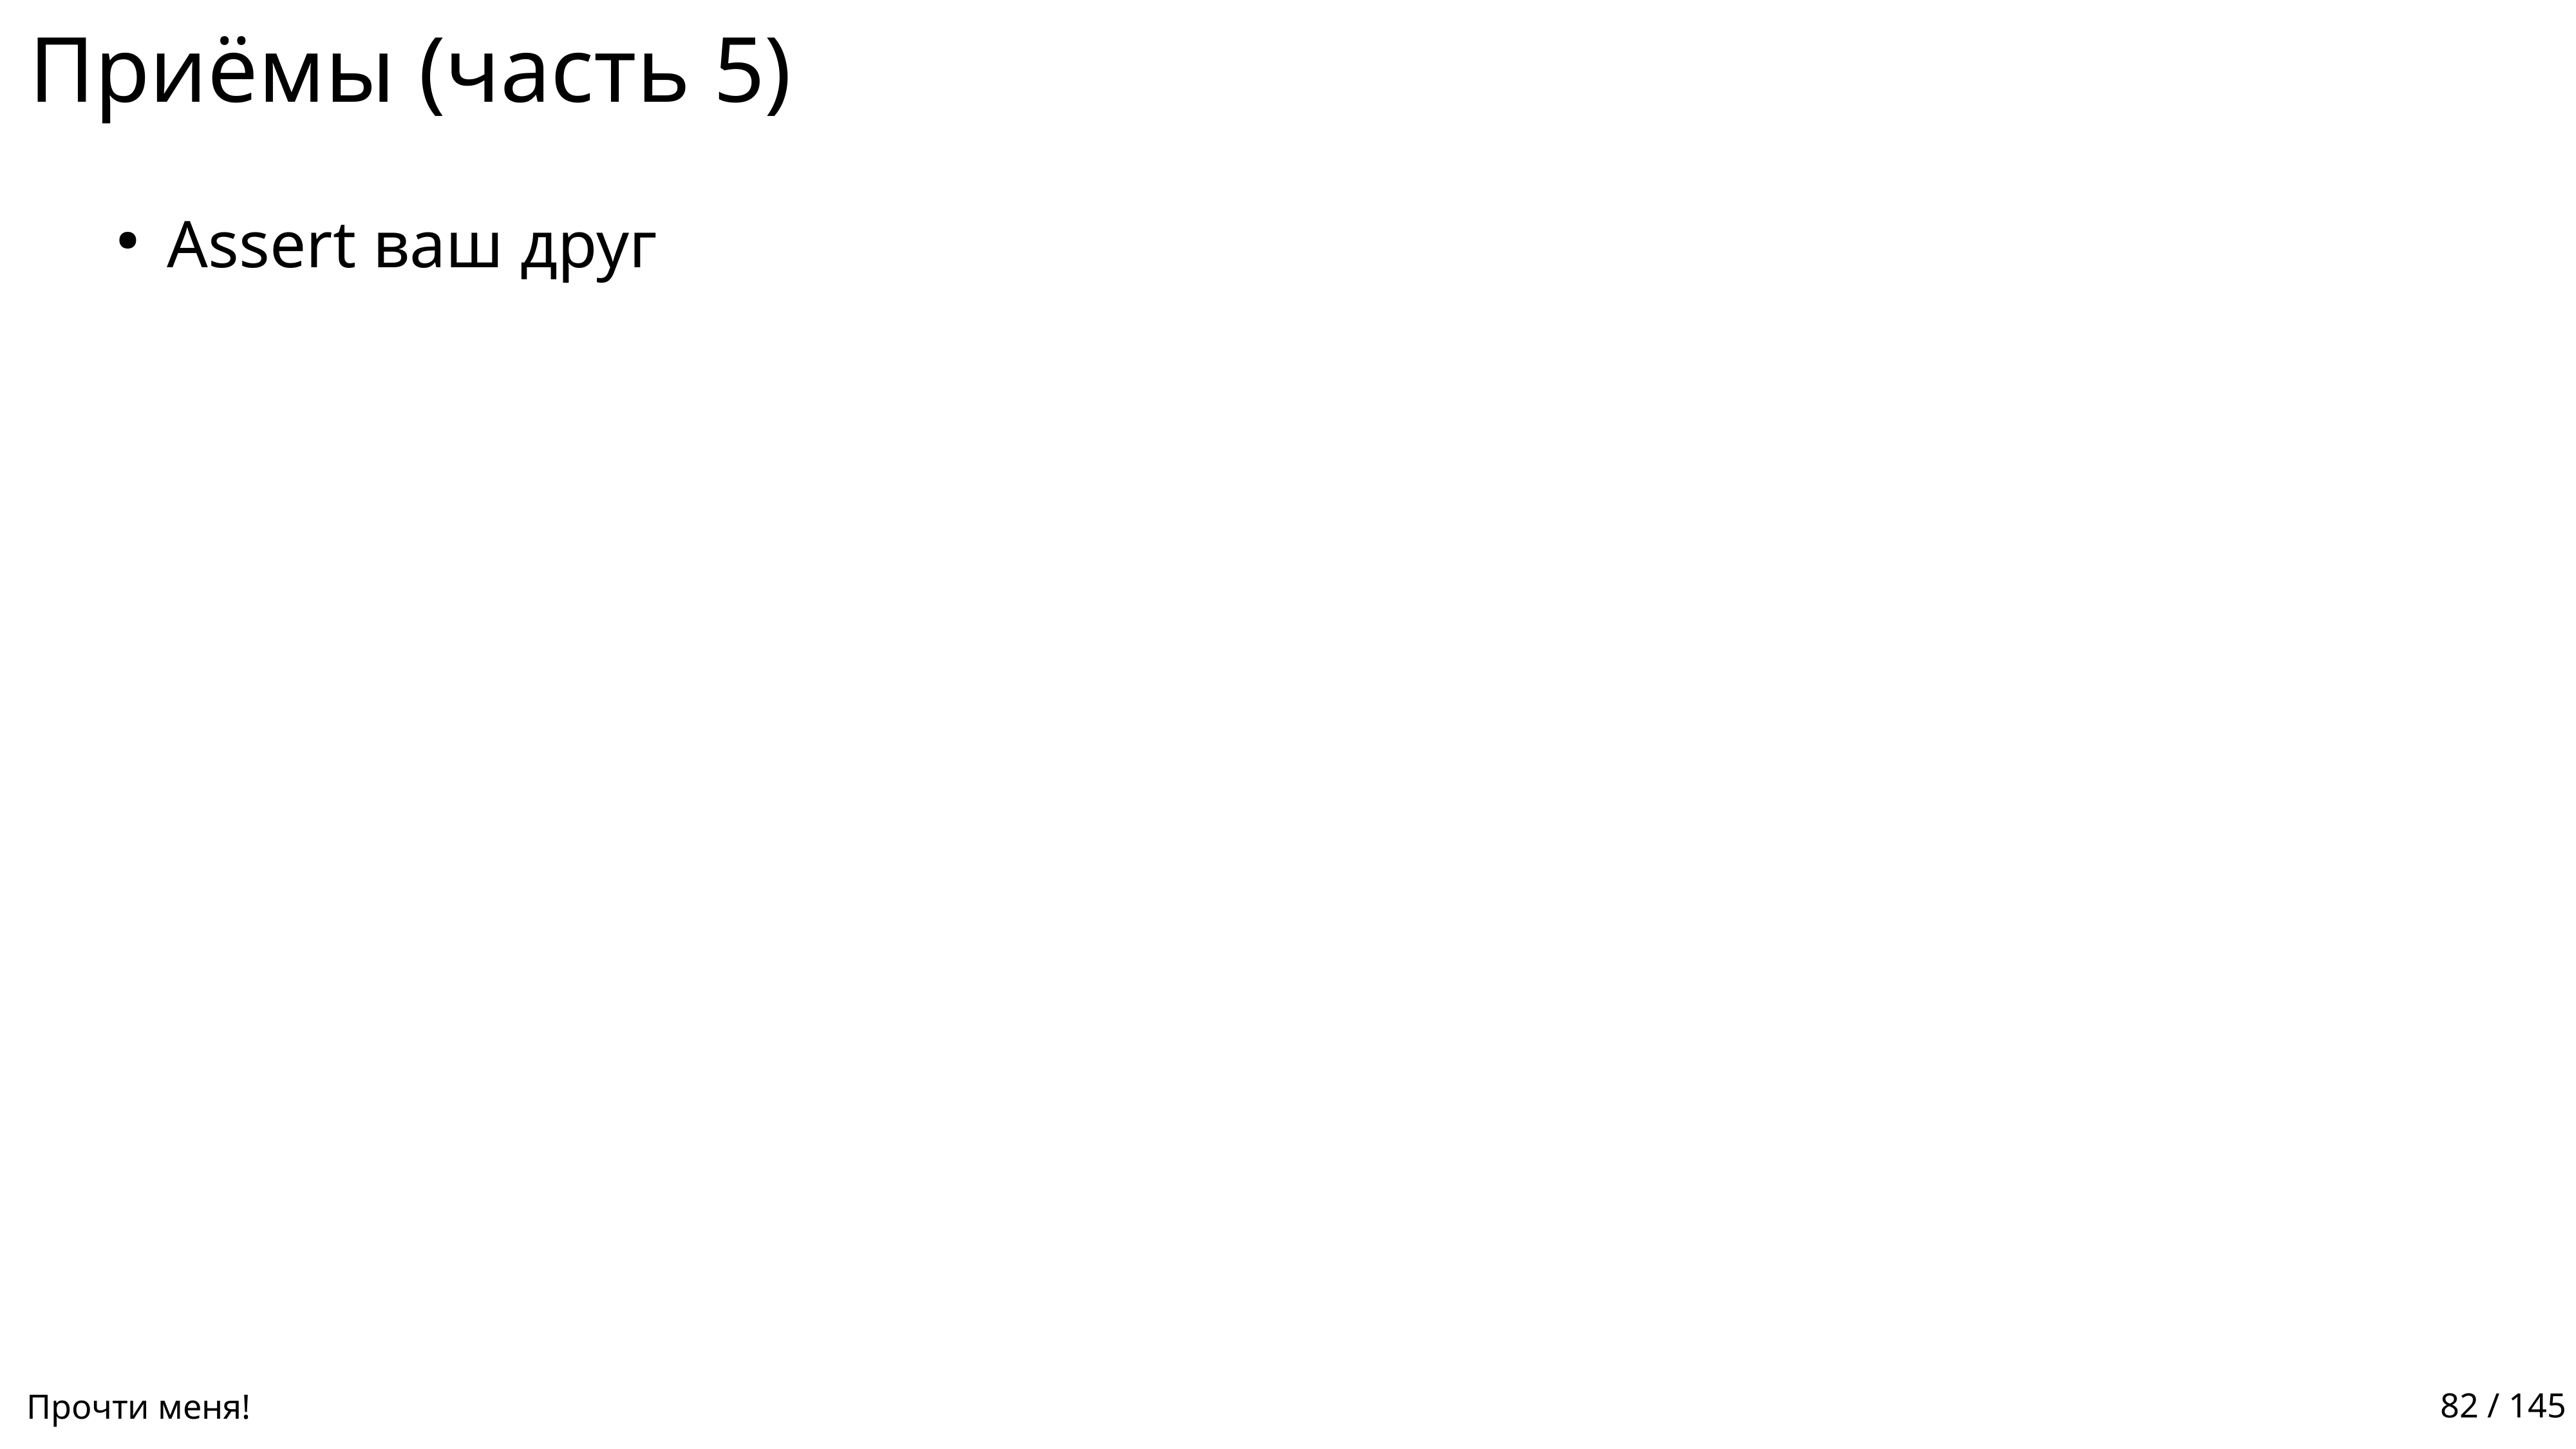

Приёмы (часть 5)
# Assert ваш друг
Прочти меня!